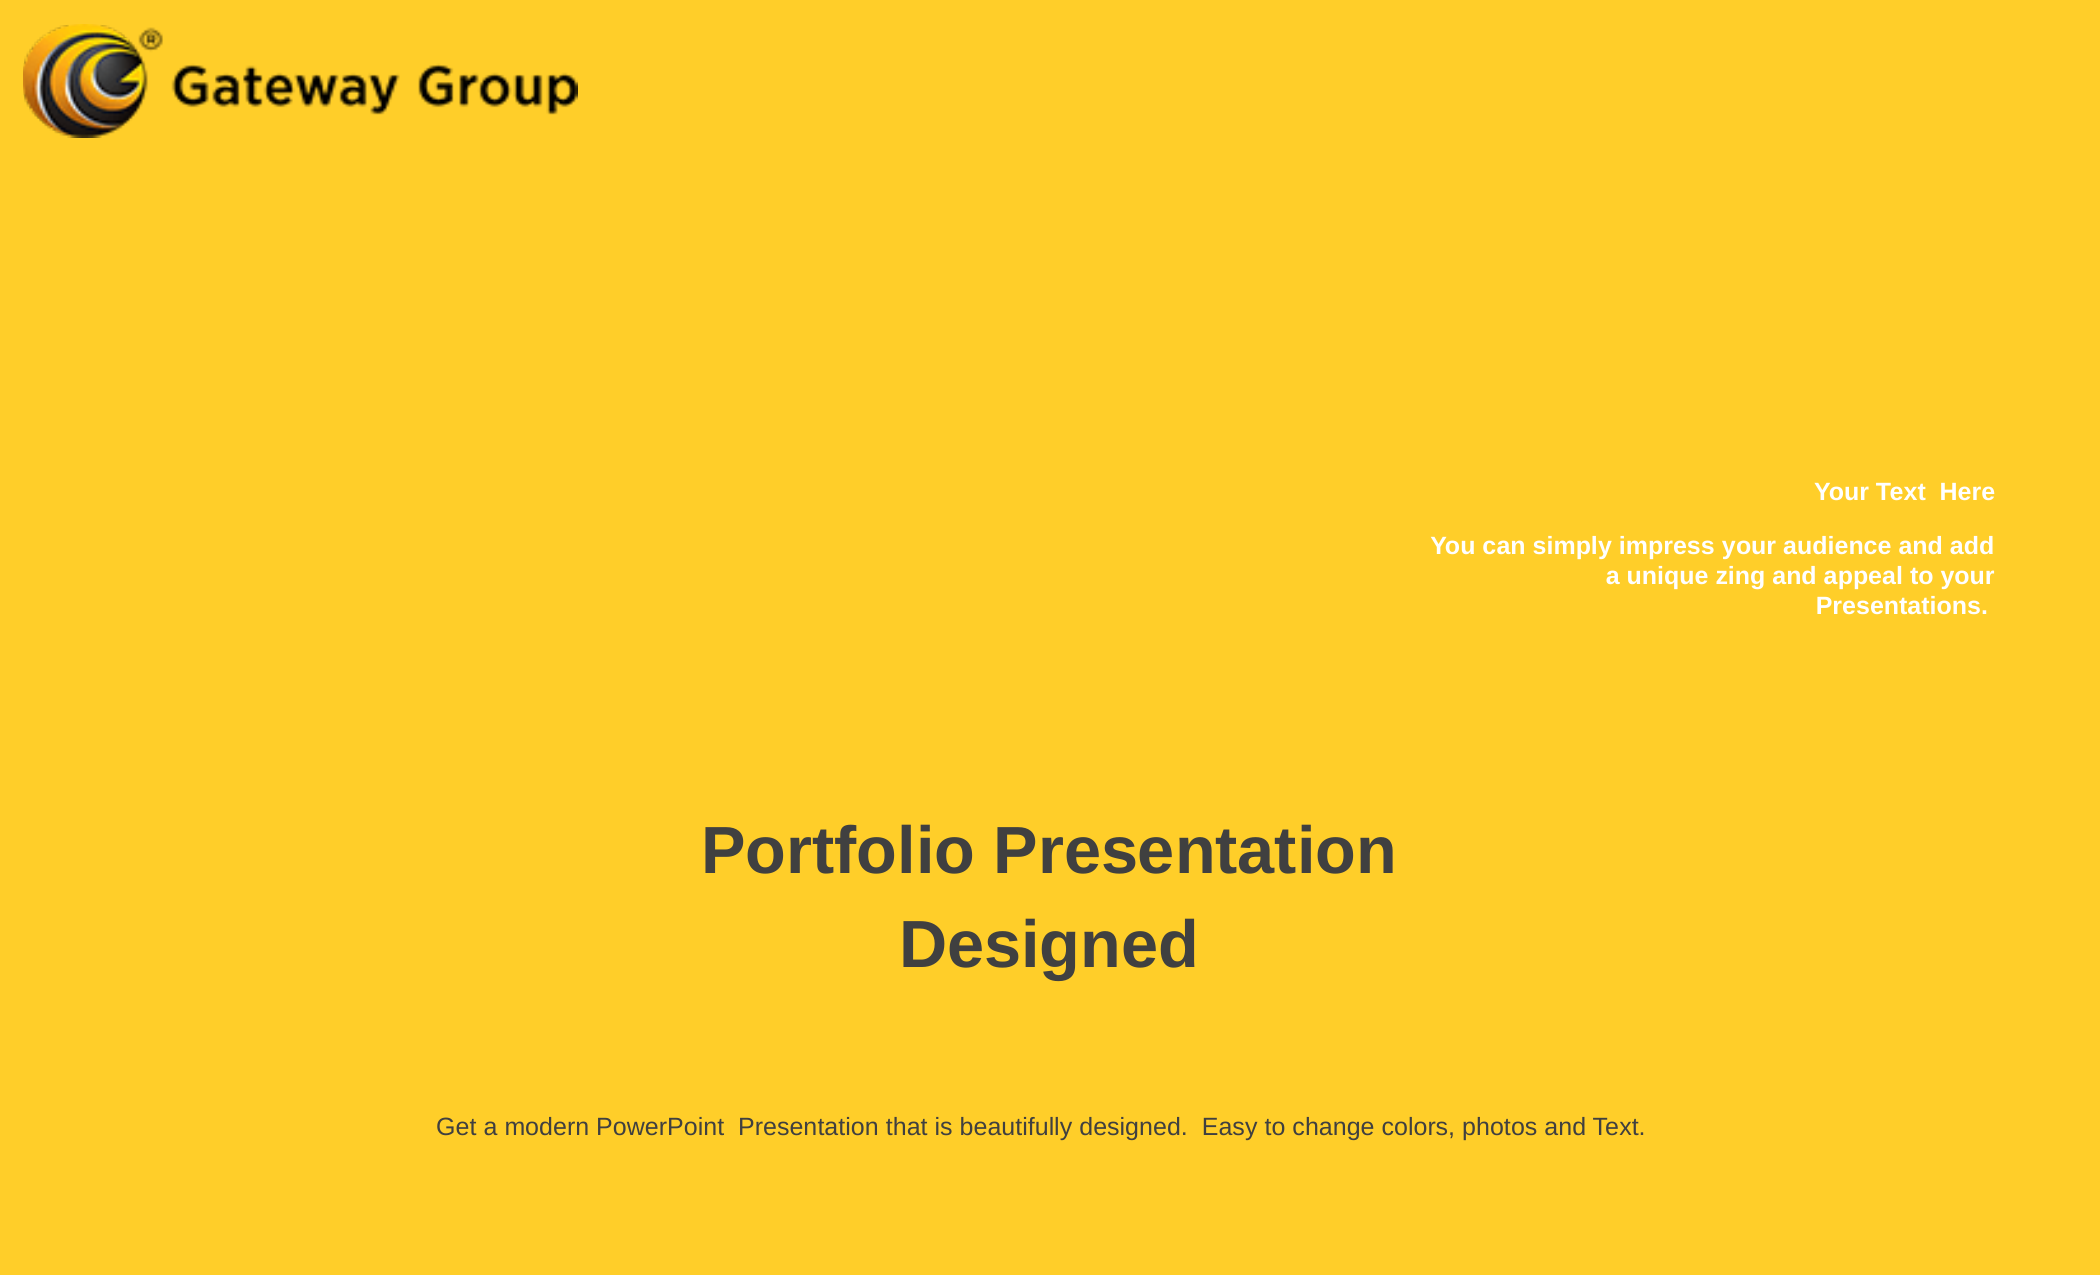

Your Text Here
You can simply impress your audience and add a unique zing and appeal to your Presentations.
Portfolio Presentation
Designed
Get a modern PowerPoint Presentation that is beautifully designed. Easy to change colors, photos and Text.